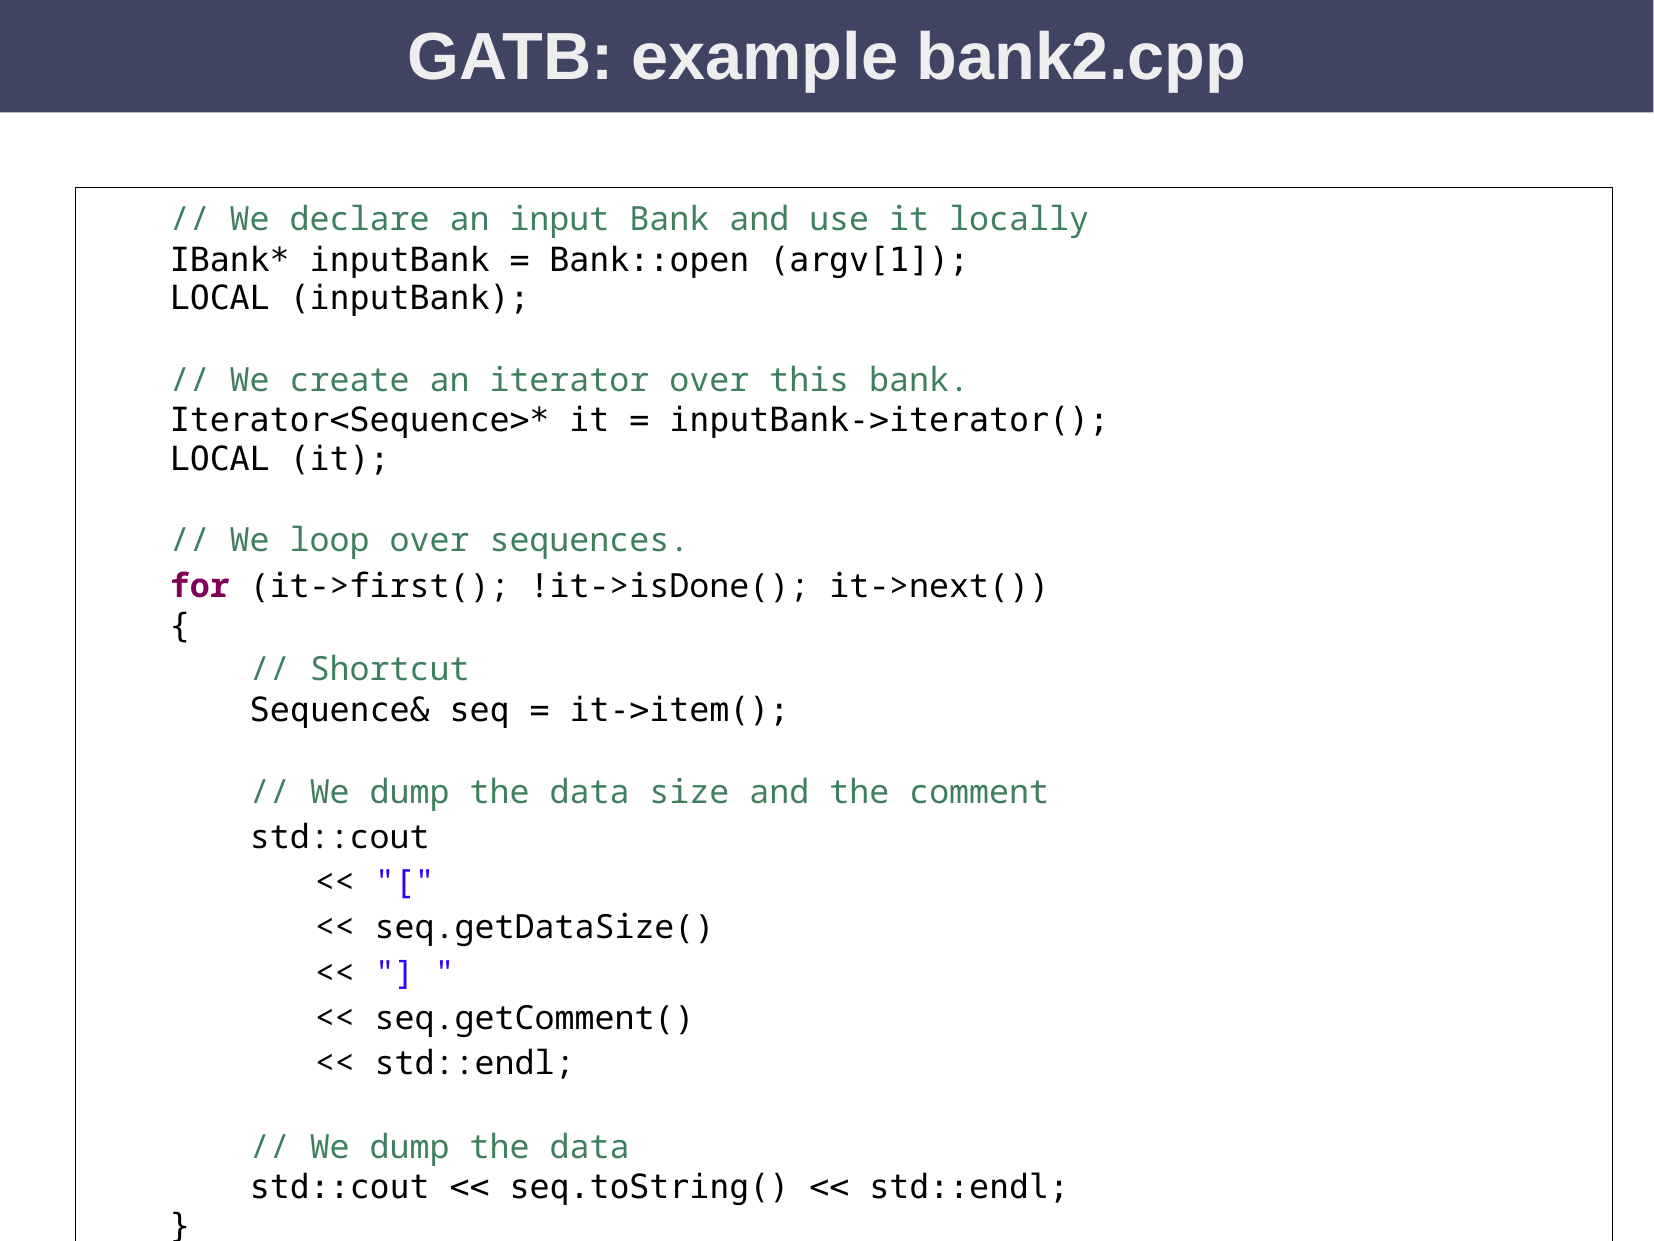

GATB: example bank2.cpp
 // We declare an input Bank and use it locally
 IBank* inputBank = Bank::open (argv[1]);
 LOCAL (inputBank);
 // We create an iterator over this bank.
 Iterator<Sequence>* it = inputBank->iterator();
 LOCAL (it);
 // We loop over sequences.
 for (it->first(); !it->isDone(); it->next())
 {
 // Shortcut
 Sequence& seq = it->item();
 // We dump the data size and the comment
 std::cout
			<< "["
			<< seq.getDataSize()
			<< "] "
			<< seq.getComment()
			<< std::endl;
 // We dump the data
 std::cout << seq.toString() << std::endl;
 }